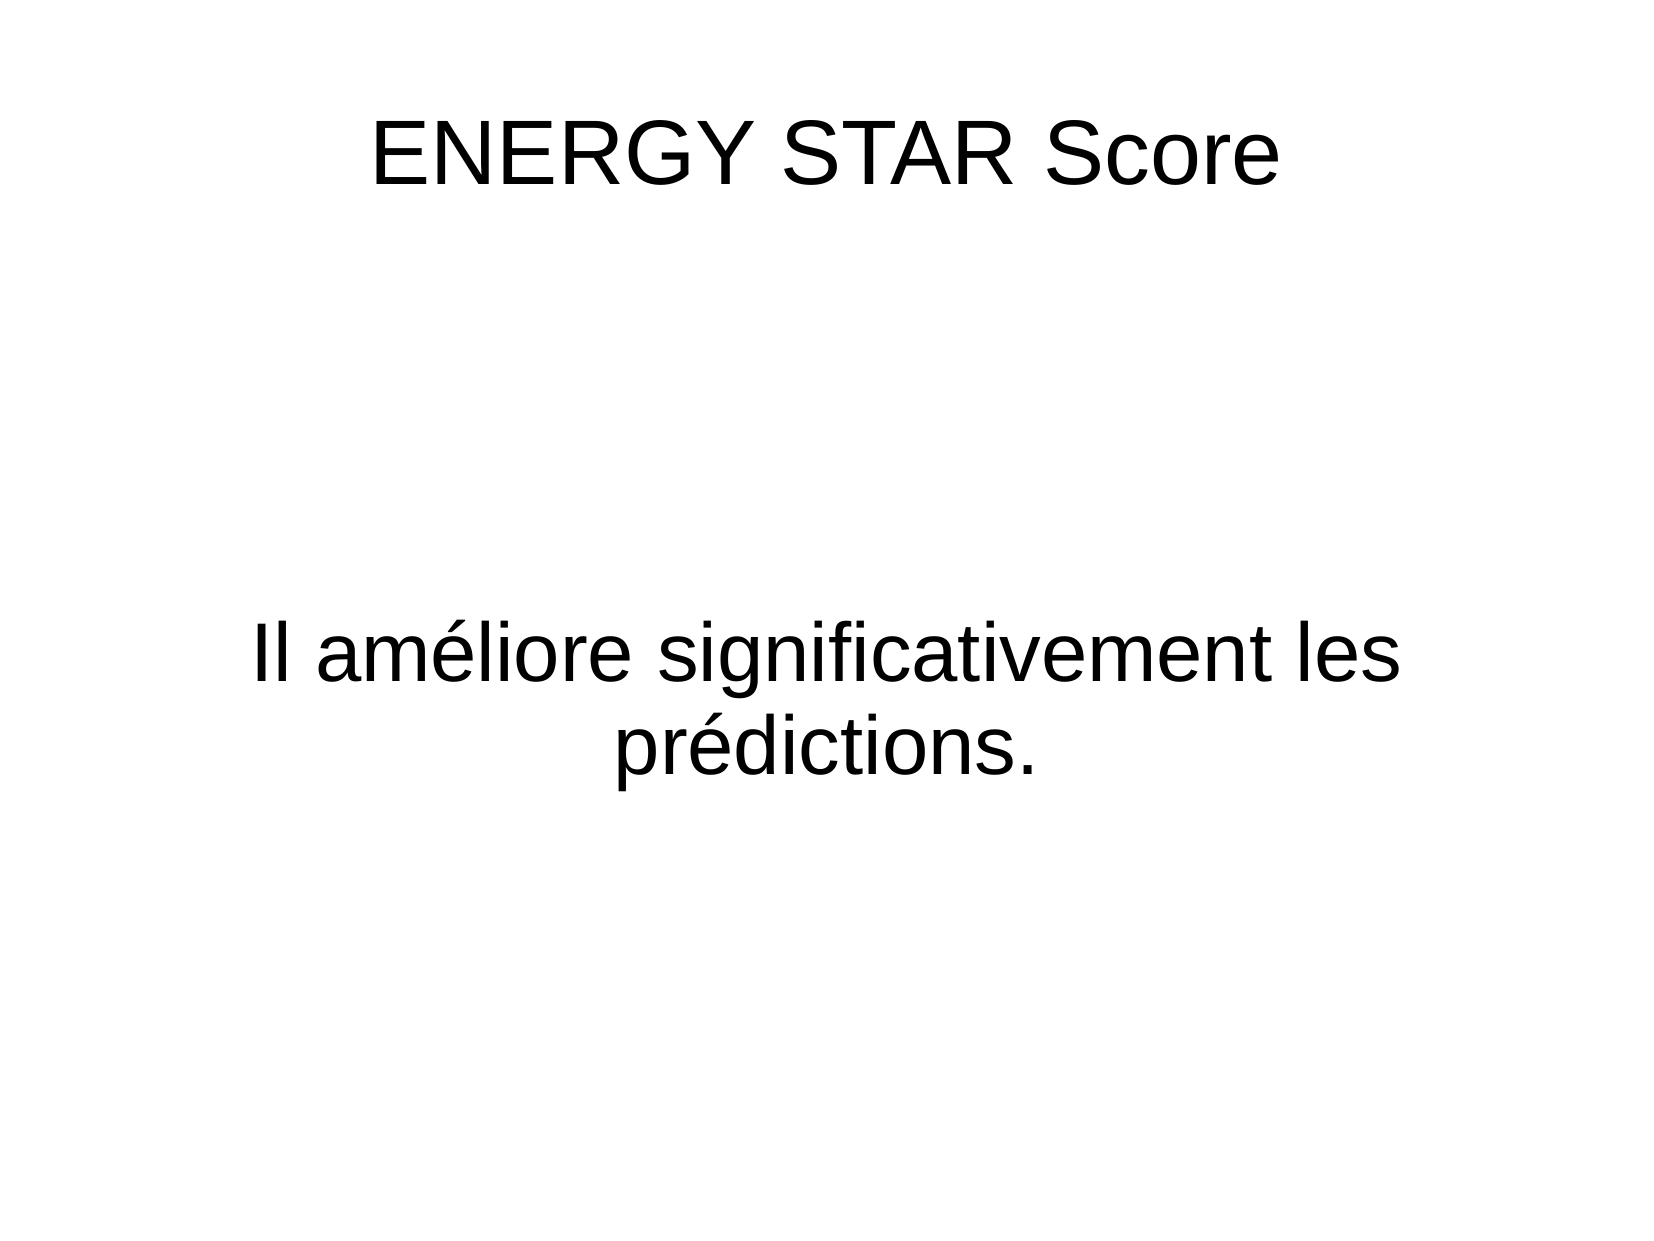

# ENERGY STAR Score
Il améliore significativement les prédictions.